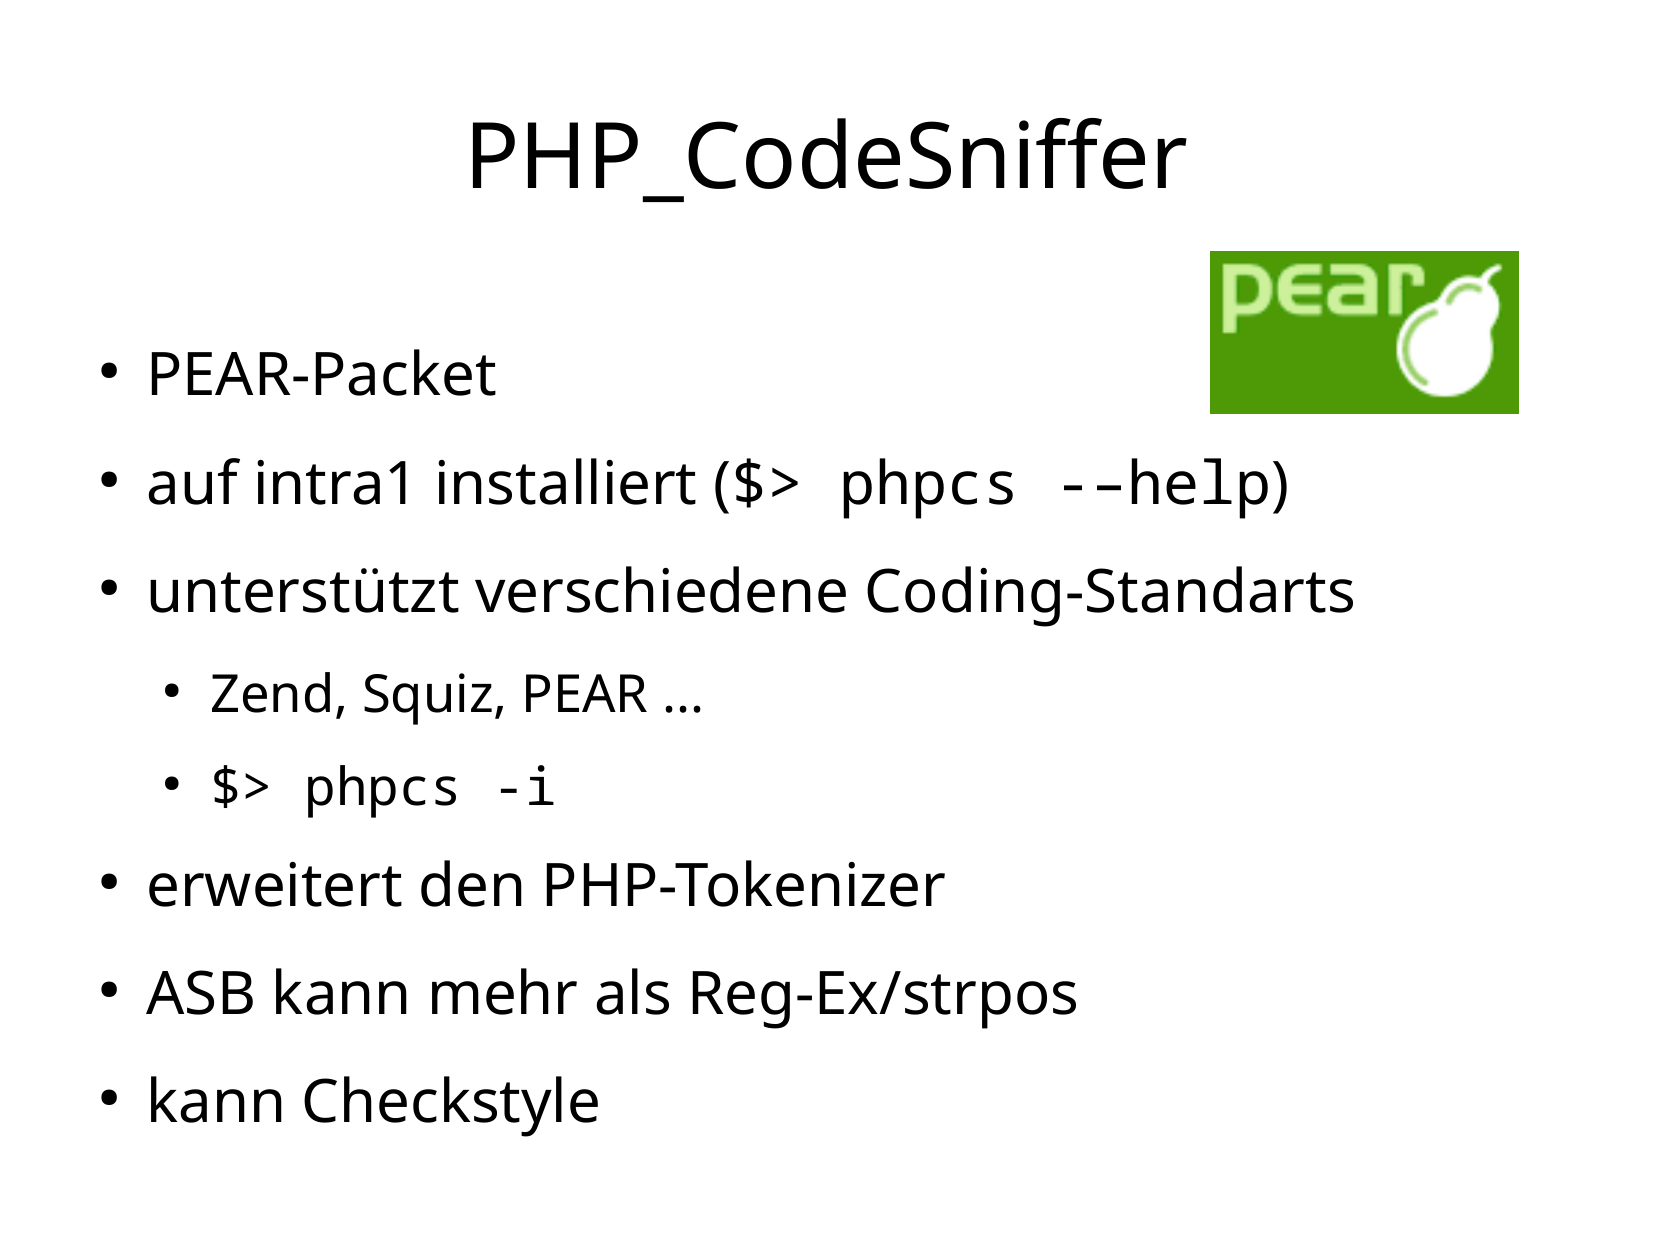

# PHP_CodeSniffer
PEAR-Packet
auf intra1 installiert ($> phpcs -–help)
unterstützt verschiedene Coding-Standarts
Zend, Squiz, PEAR ...
$> phpcs -i
erweitert den PHP-Tokenizer
ASB kann mehr als Reg-Ex/strpos
kann Checkstyle